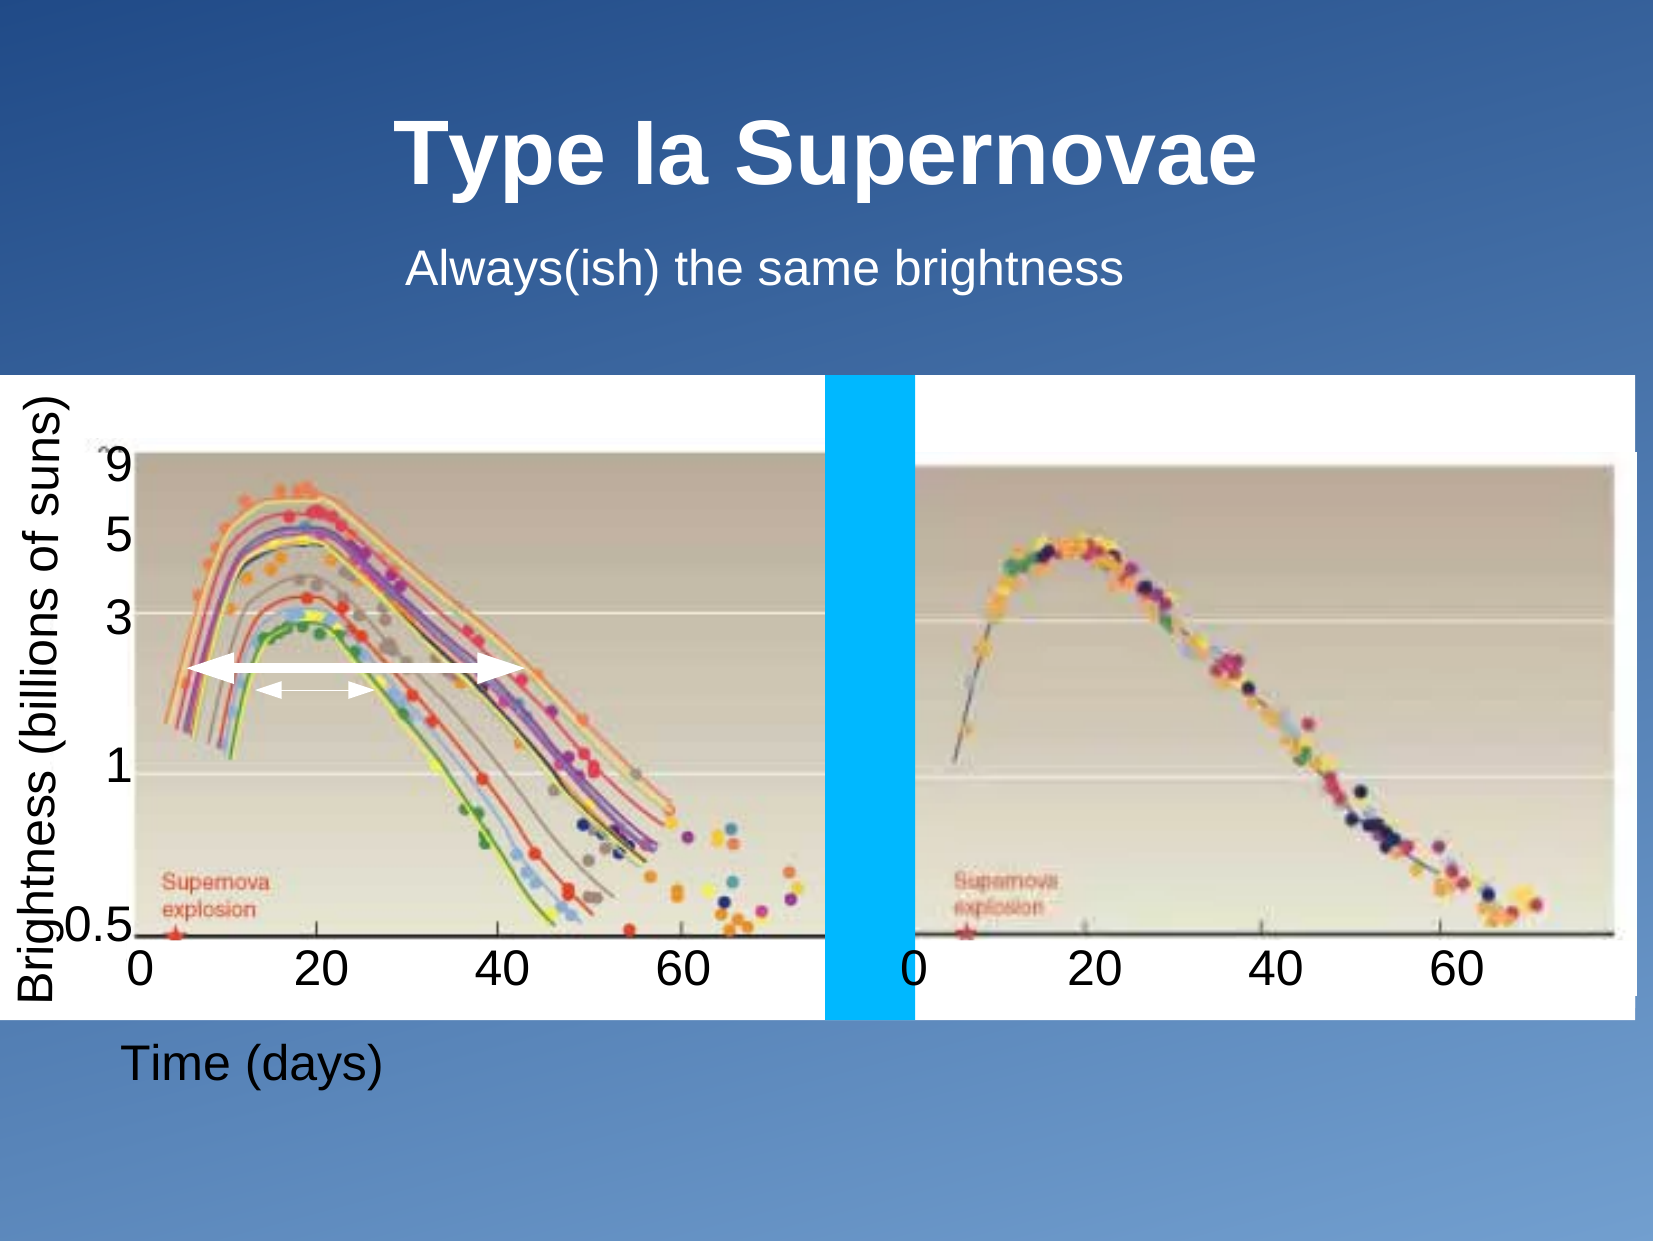

# Type Ia Supernovae
Always(ish) the same brightness
9
5
Brightness (billions of suns)
3
1
0.5
0 20 40 60
0 20 40 60
Time (days)